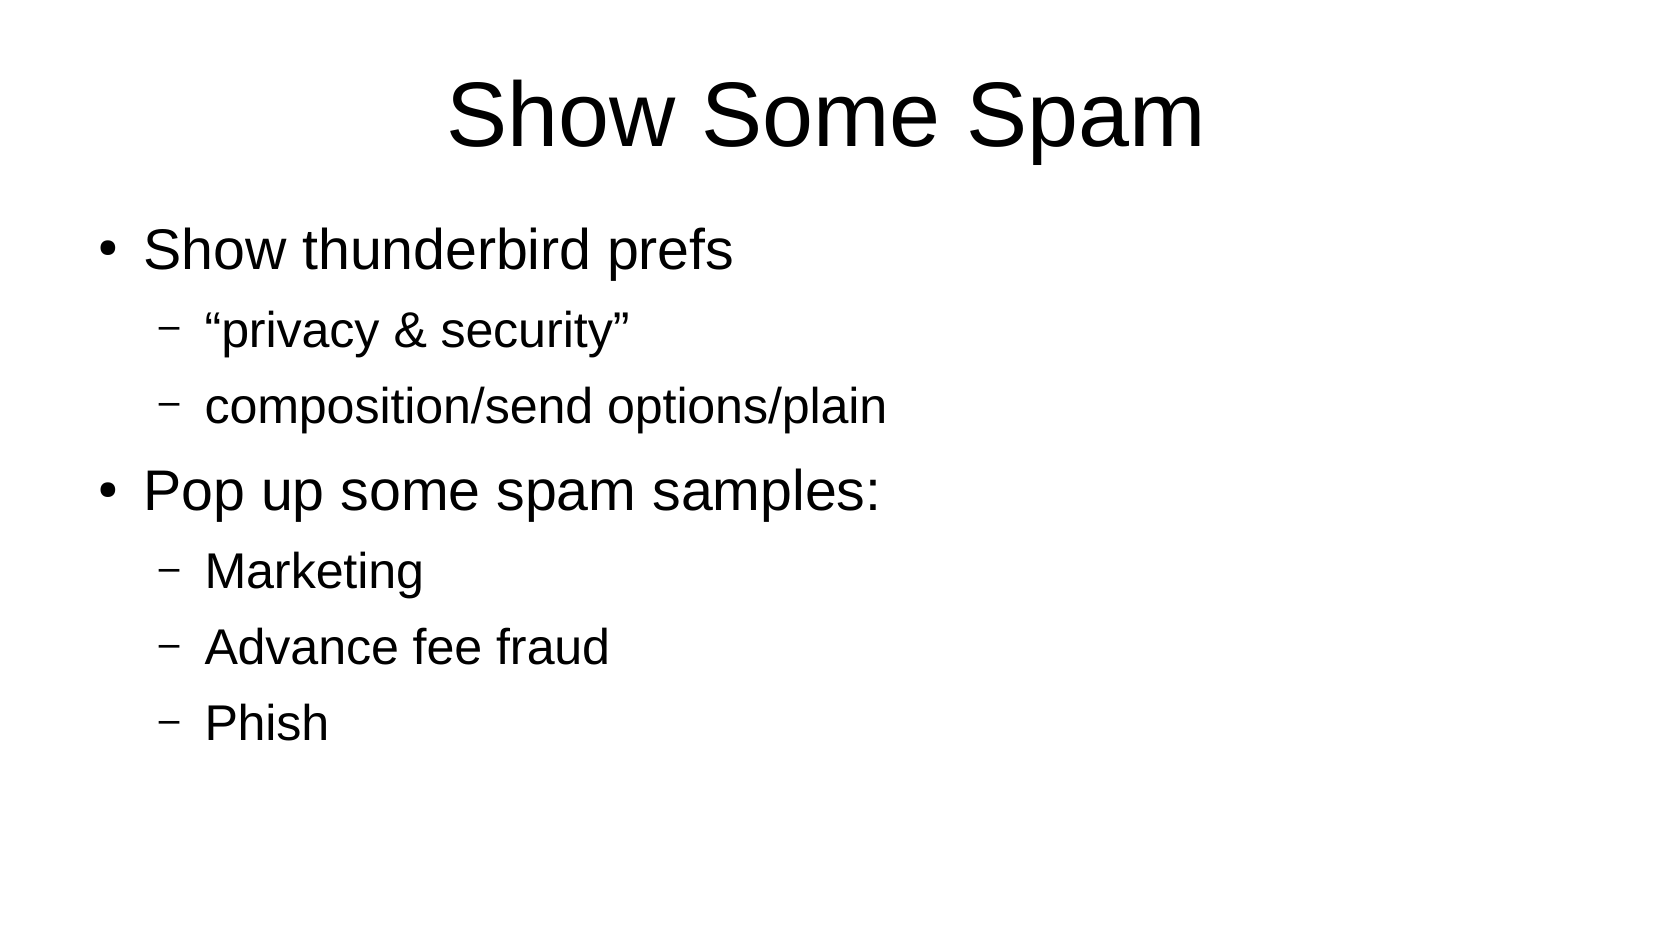

# Show Some Spam
Show thunderbird prefs
“privacy & security”
composition/send options/plain
Pop up some spam samples:
Marketing
Advance fee fraud
Phish